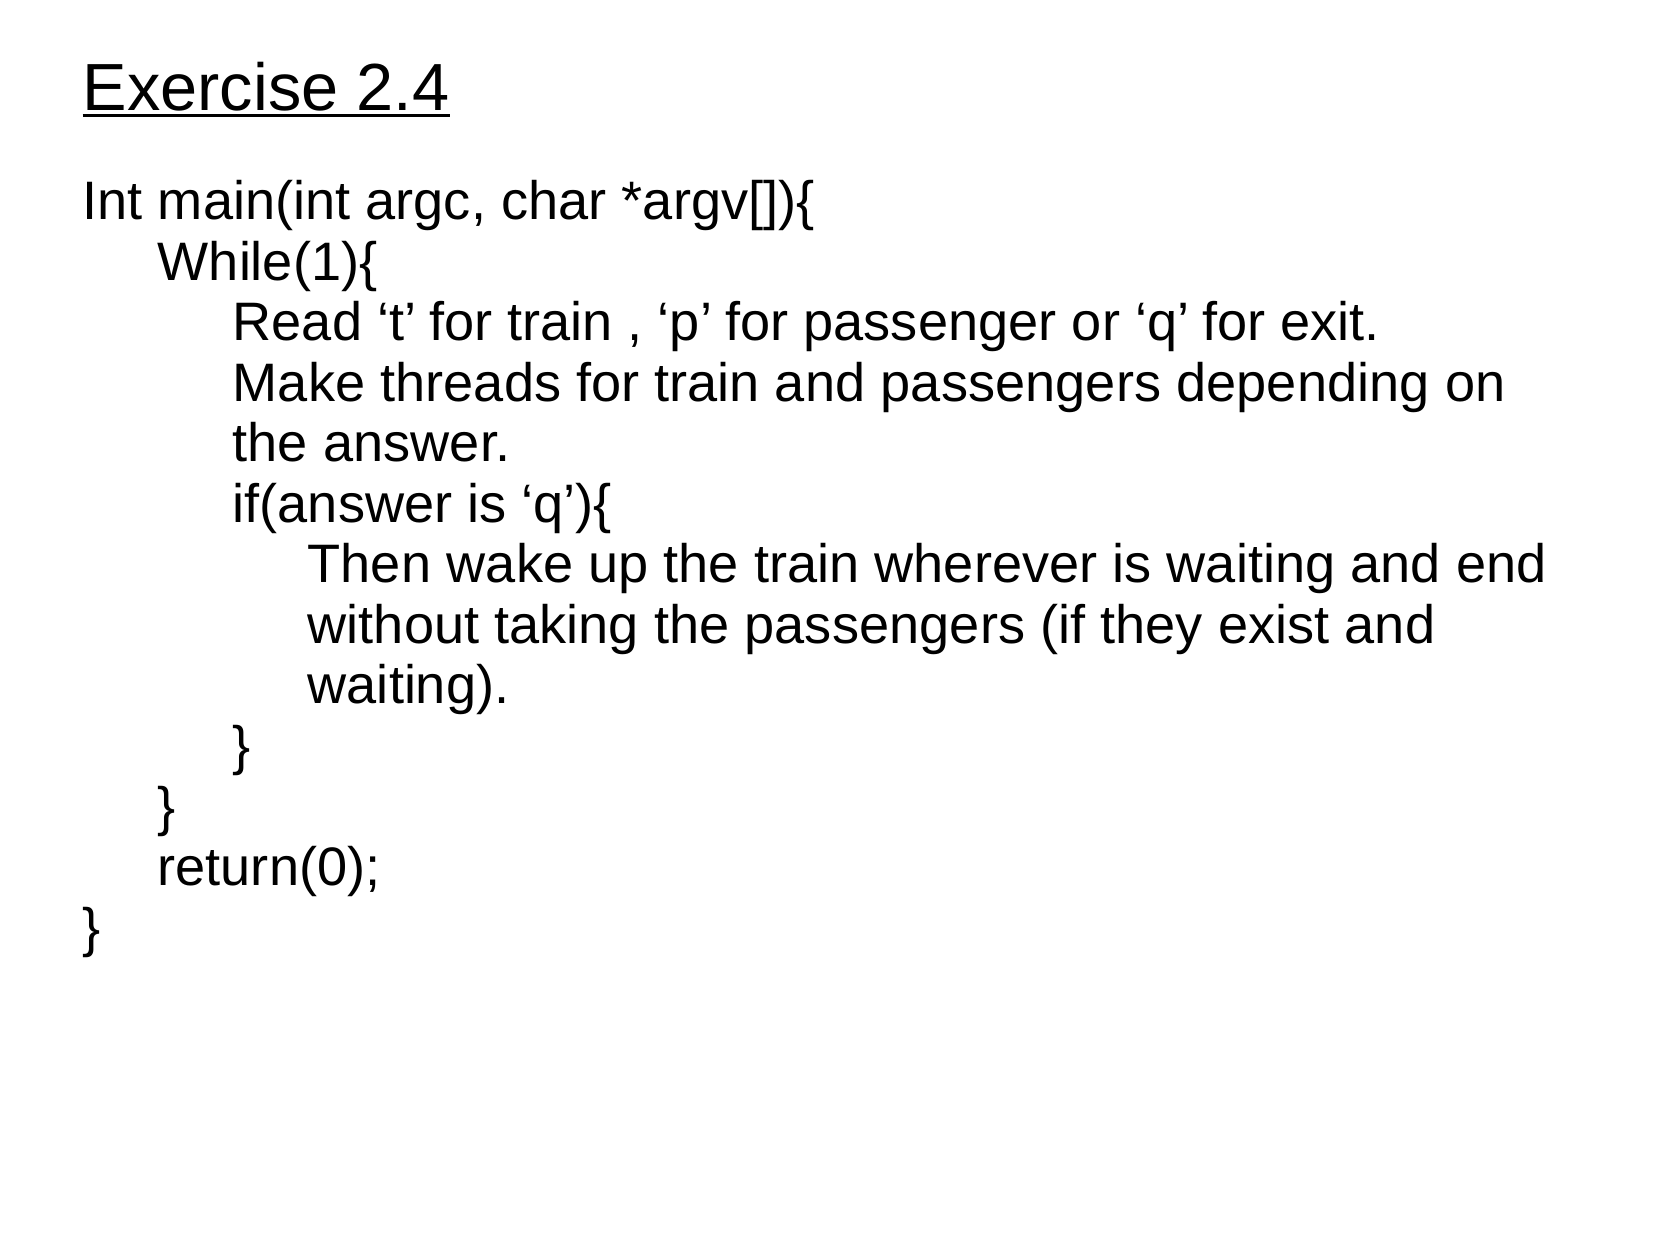

# Exercise 2.4
Int main(int argc, char *argv[]){
	While(1){
		Read ‘t’ for train , ‘p’ for passenger or ‘q’ for exit.
		Make threads for train and passengers depending on 		the answer.
		if(answer is ‘q’){
			Then wake up the train wherever is waiting and end 			without taking the passengers (if they exist and 				waiting).
		}
	}
	return(0);
}